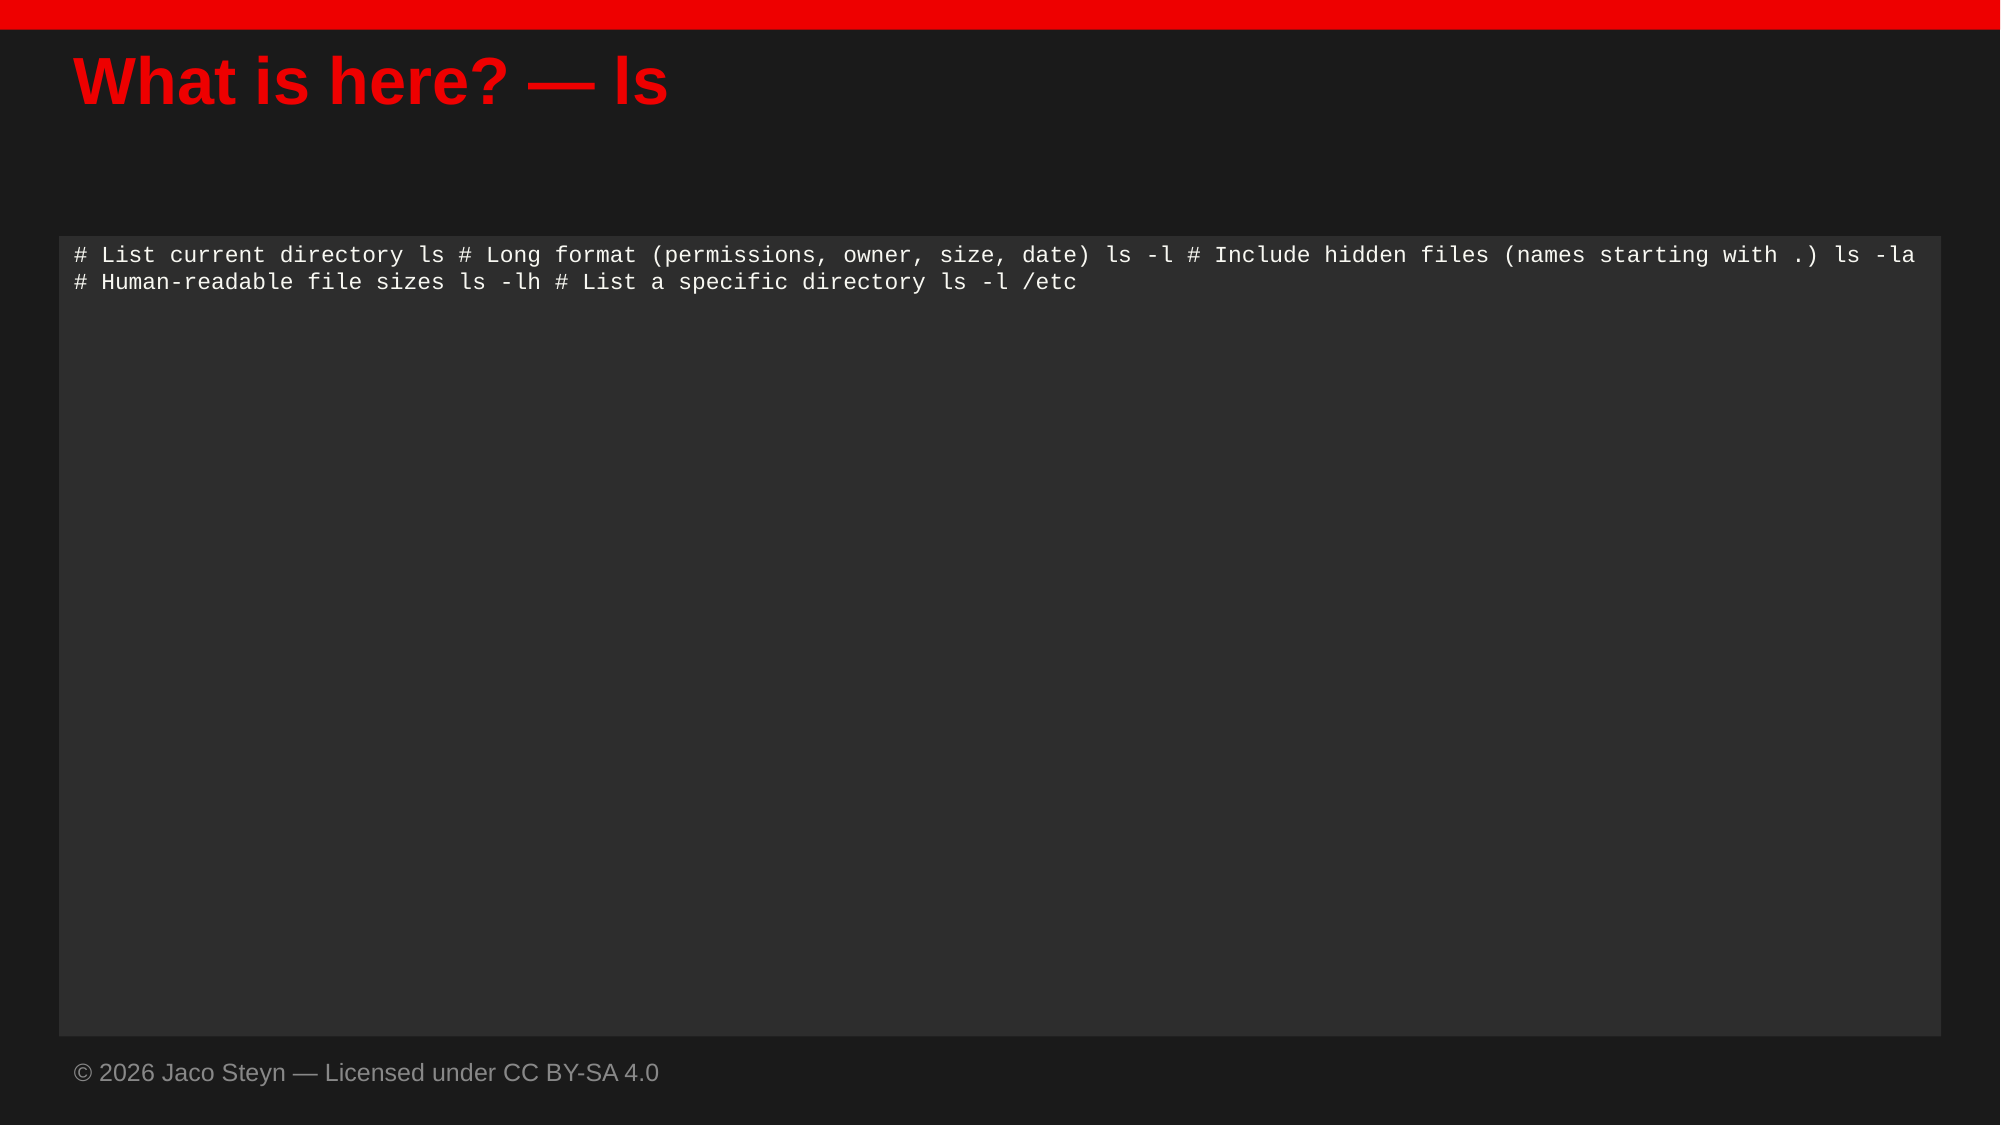

What is here? — ls
# List current directory ls # Long format (permissions, owner, size, date) ls -l # Include hidden files (names starting with .) ls -la # Human-readable file sizes ls -lh # List a specific directory ls -l /etc
© 2026 Jaco Steyn — Licensed under CC BY-SA 4.0